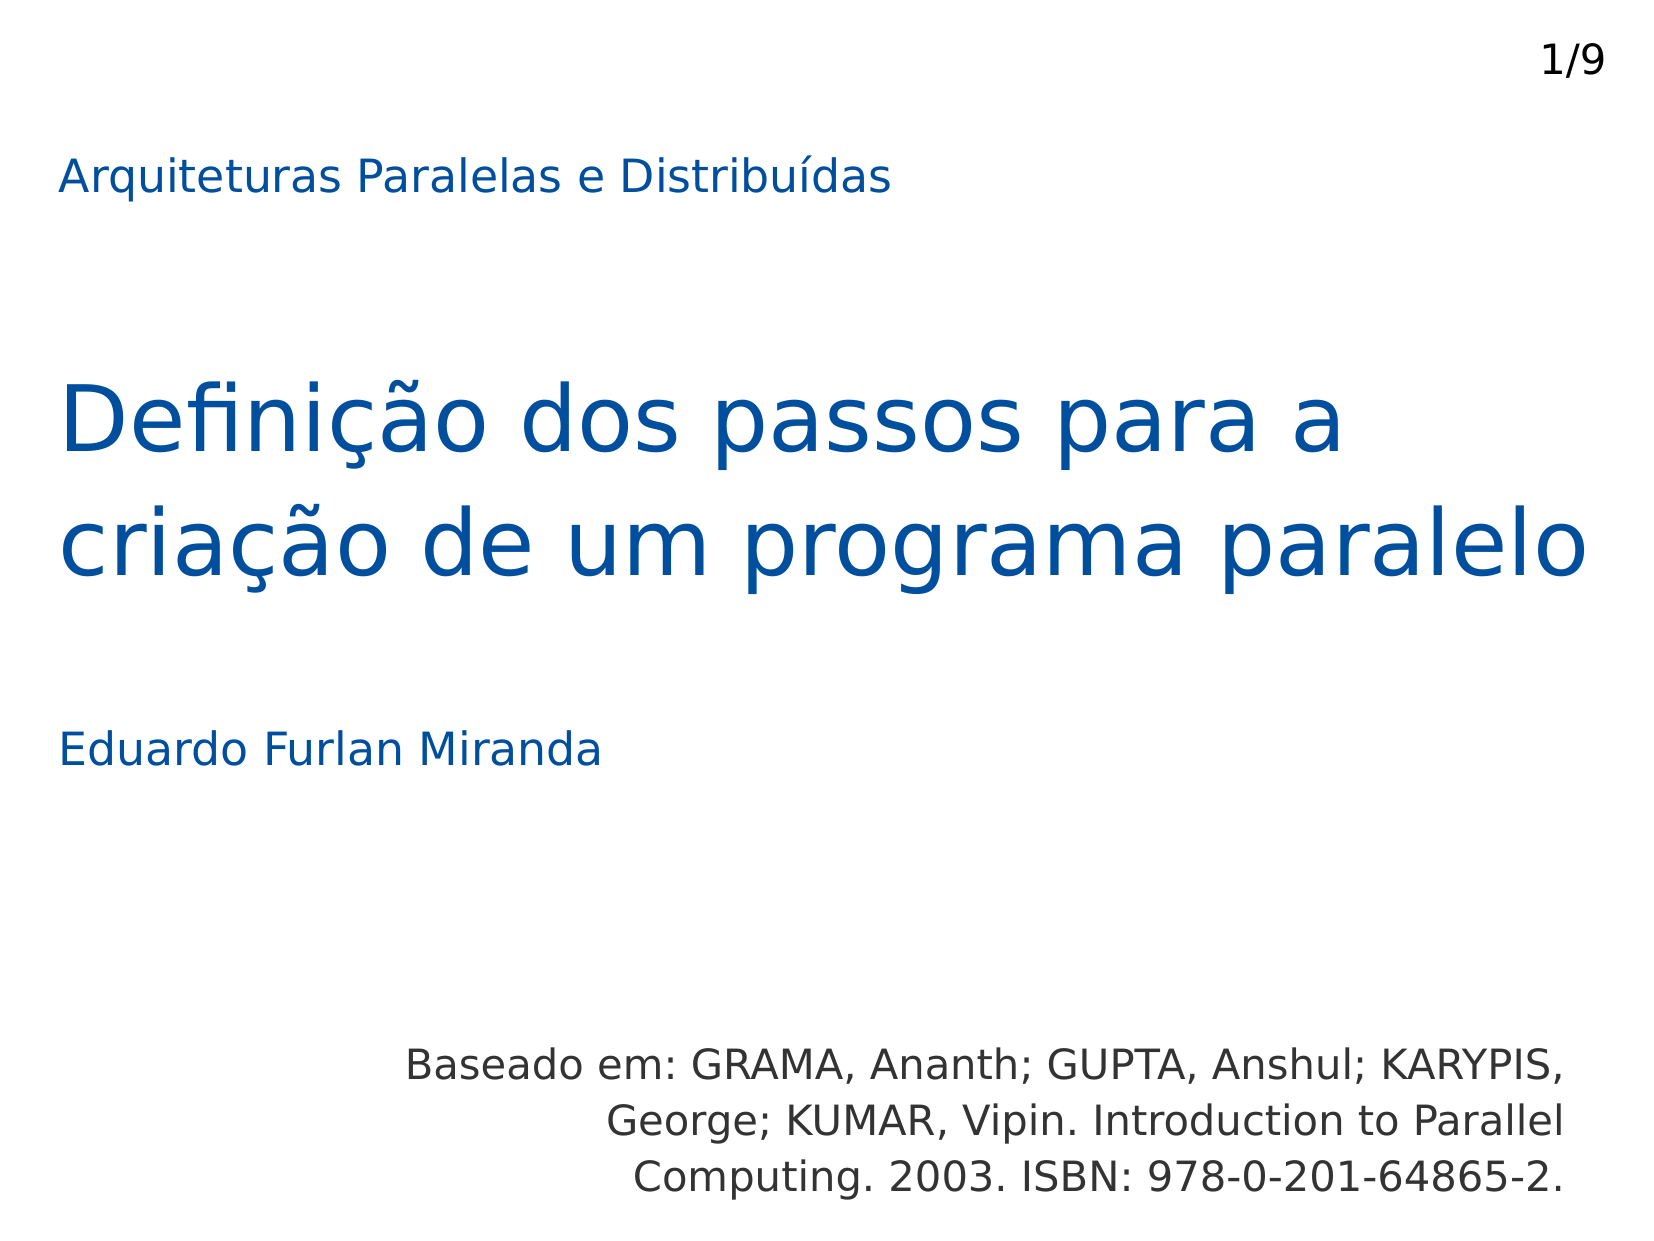

1
# Arquiteturas Paralelas e Distribuídas
Definição dos passos para a criação de um programa paralelo
Eduardo Furlan Miranda
Baseado em: GRAMA, Ananth; GUPTA, Anshul; KARYPIS, George; KUMAR, Vipin. Introduction to Parallel Computing. 2003. ISBN: 978-0-201-64865-2.